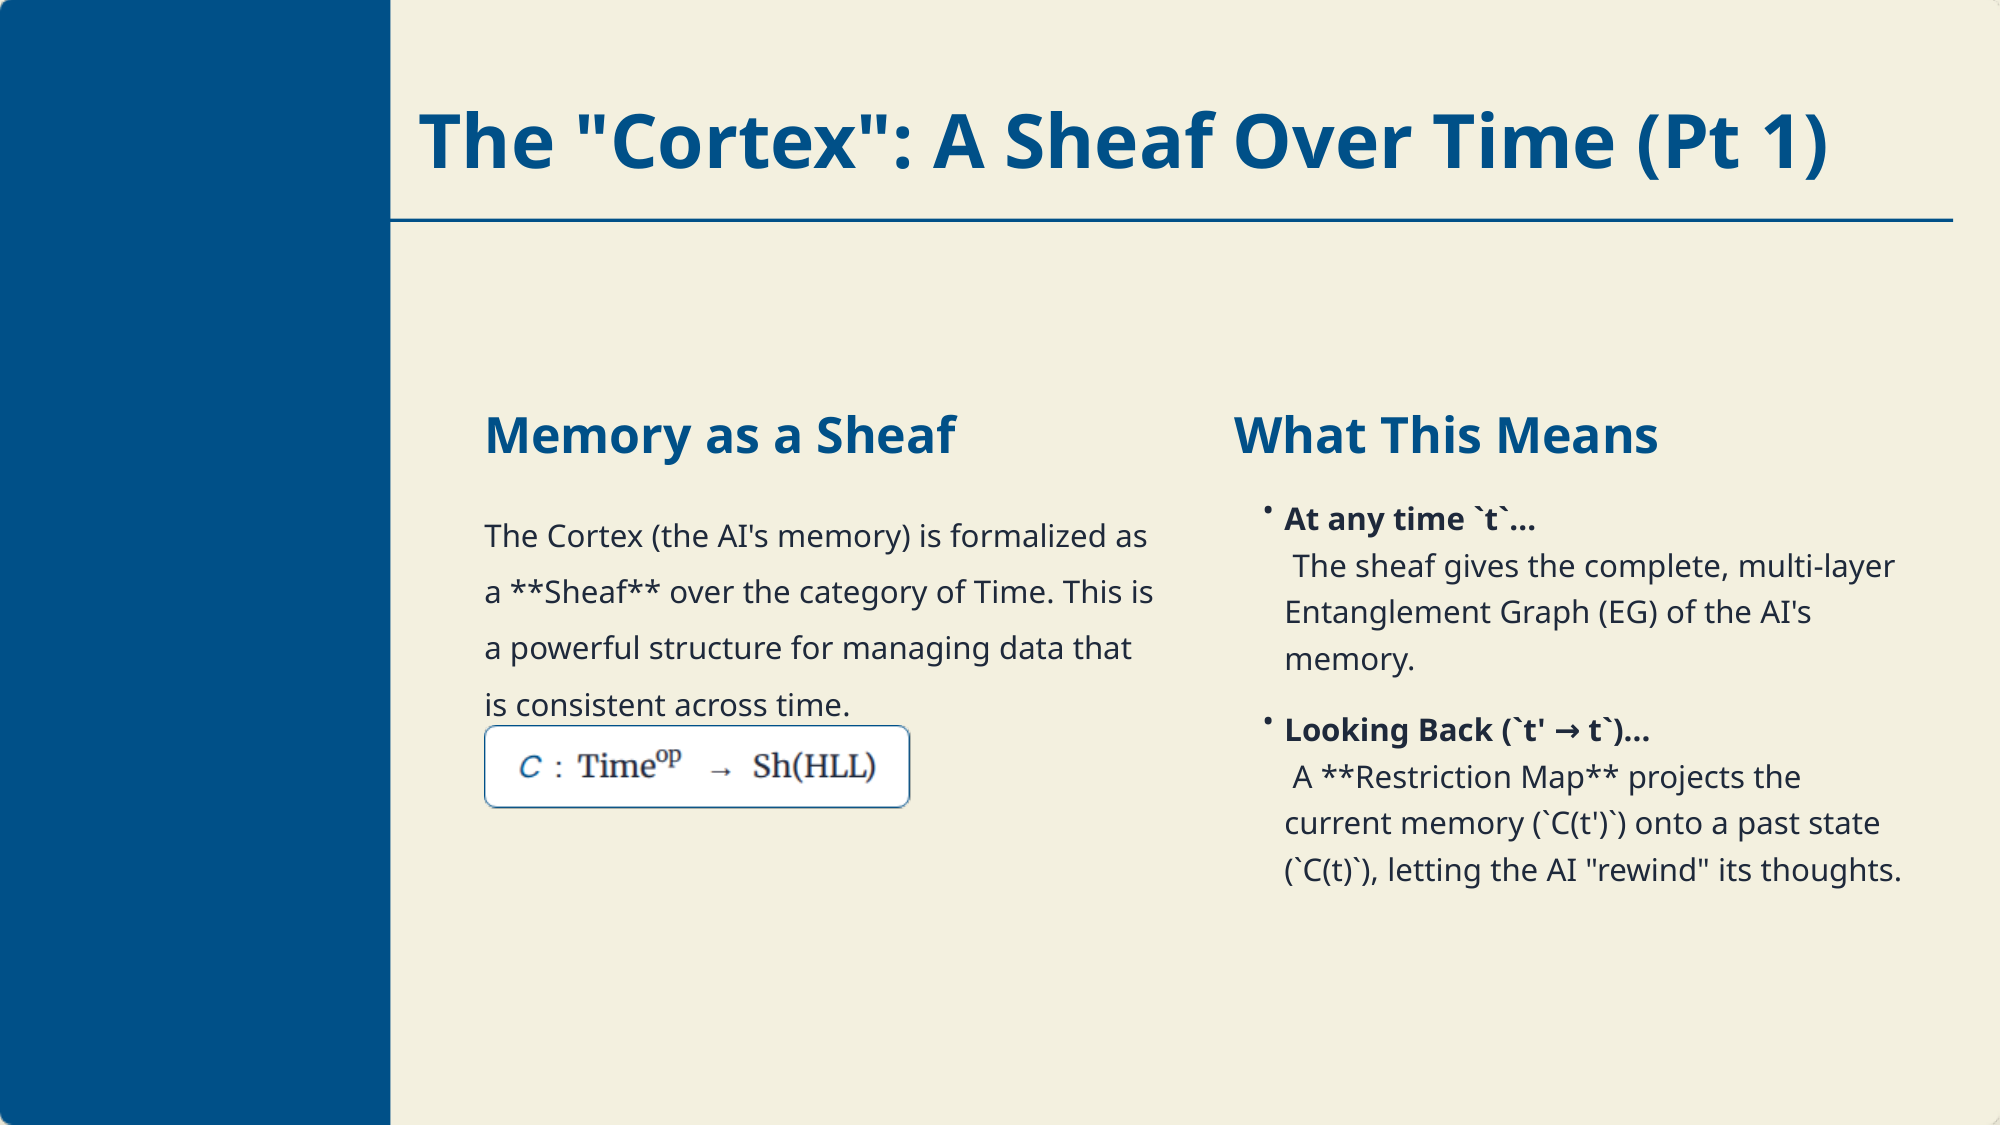

The "Cortex": A Sheaf Over Time (Pt 1)
Memory as a Sheaf
What This Means
•
At any time `t`...
 The sheaf gives the complete, multi-layer Entanglement Graph (EG) of the AI's memory.
The Cortex (the AI's memory) is formalized as a **Sheaf** over the category of Time. This is a powerful structure for managing data that is consistent across time.
•
Looking Back (`t' → t`)...
 A **Restriction Map** projects the current memory (`C(t')`) onto a past state (`C(t)`), letting the AI "rewind" its thoughts.